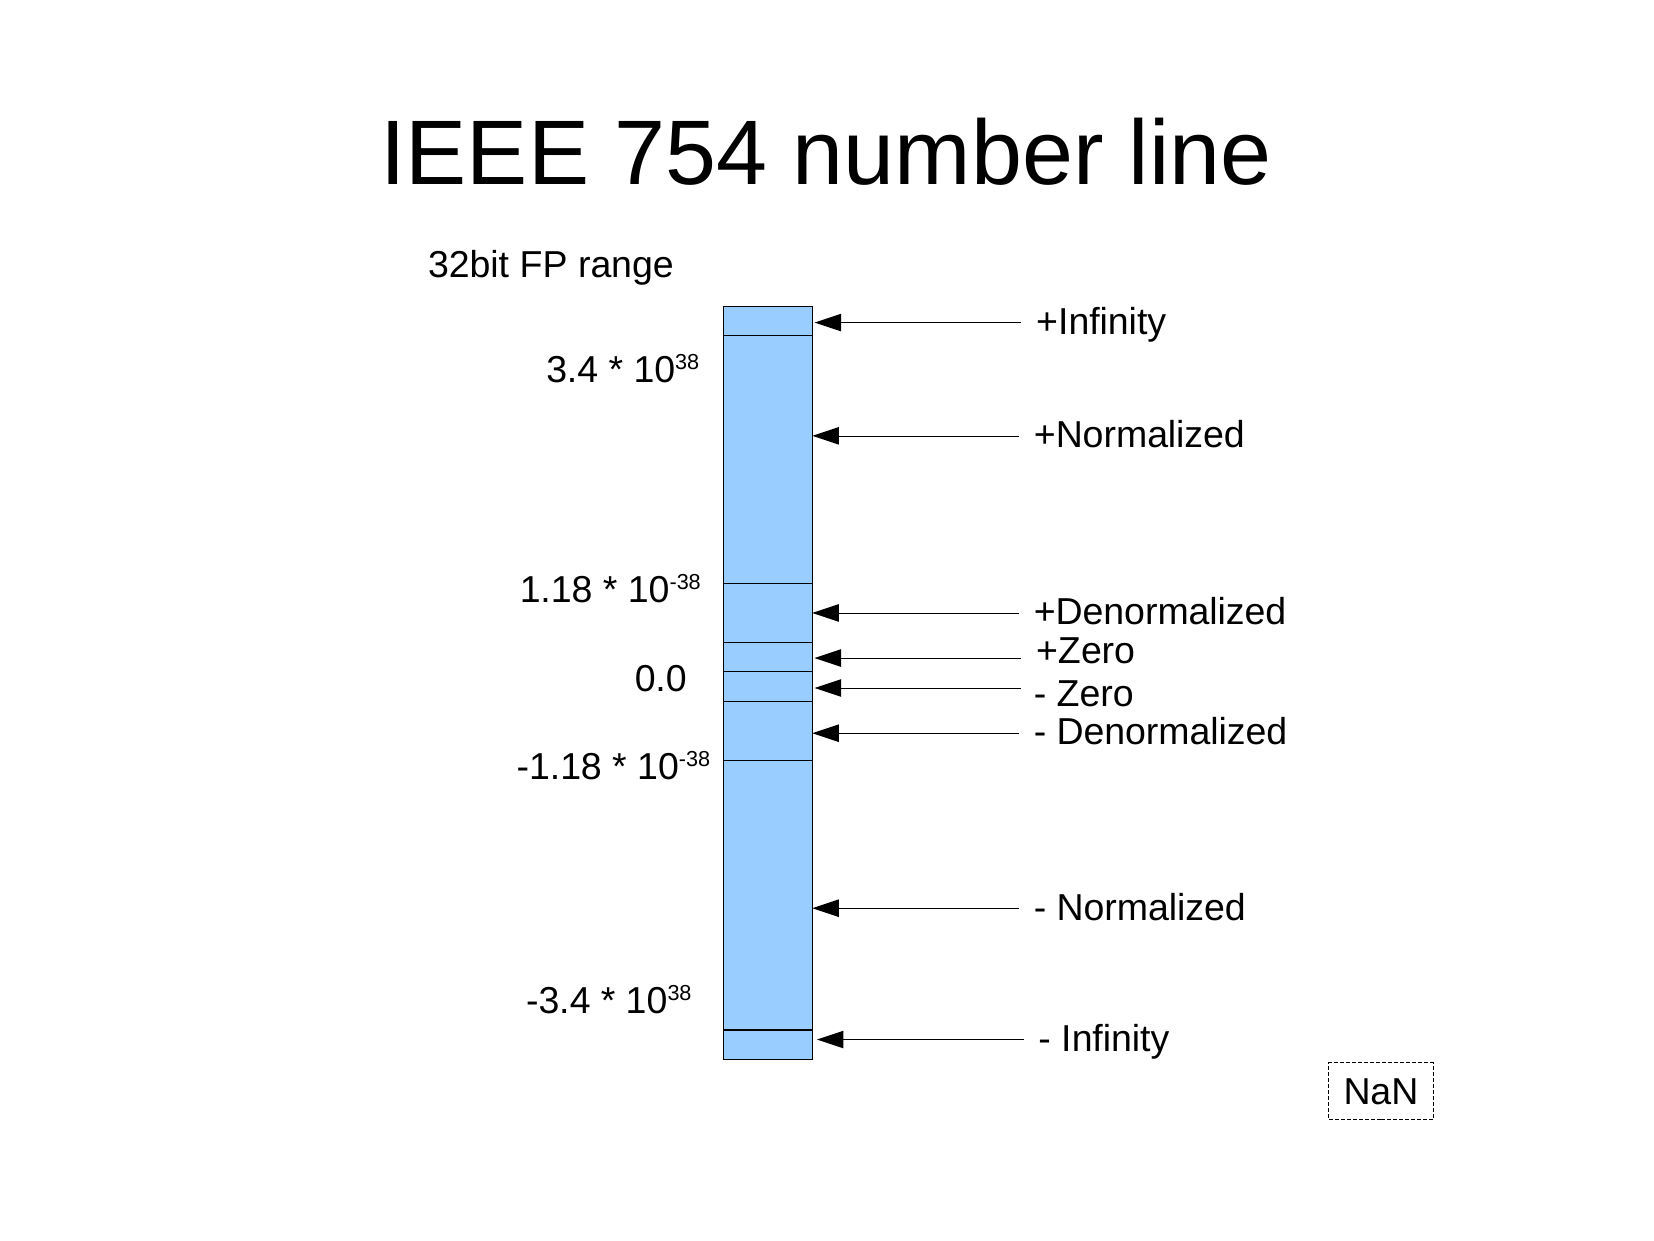

# IEEE 754 number line
32bit FP range
+Infinity
3.4 * 1038
+Normalized
1.18 * 10-38
+Denormalized
+Zero
0.0
- Zero
- Denormalized
-1.18 * 10-38
- Normalized
-3.4 * 1038
- Infinity
NaN